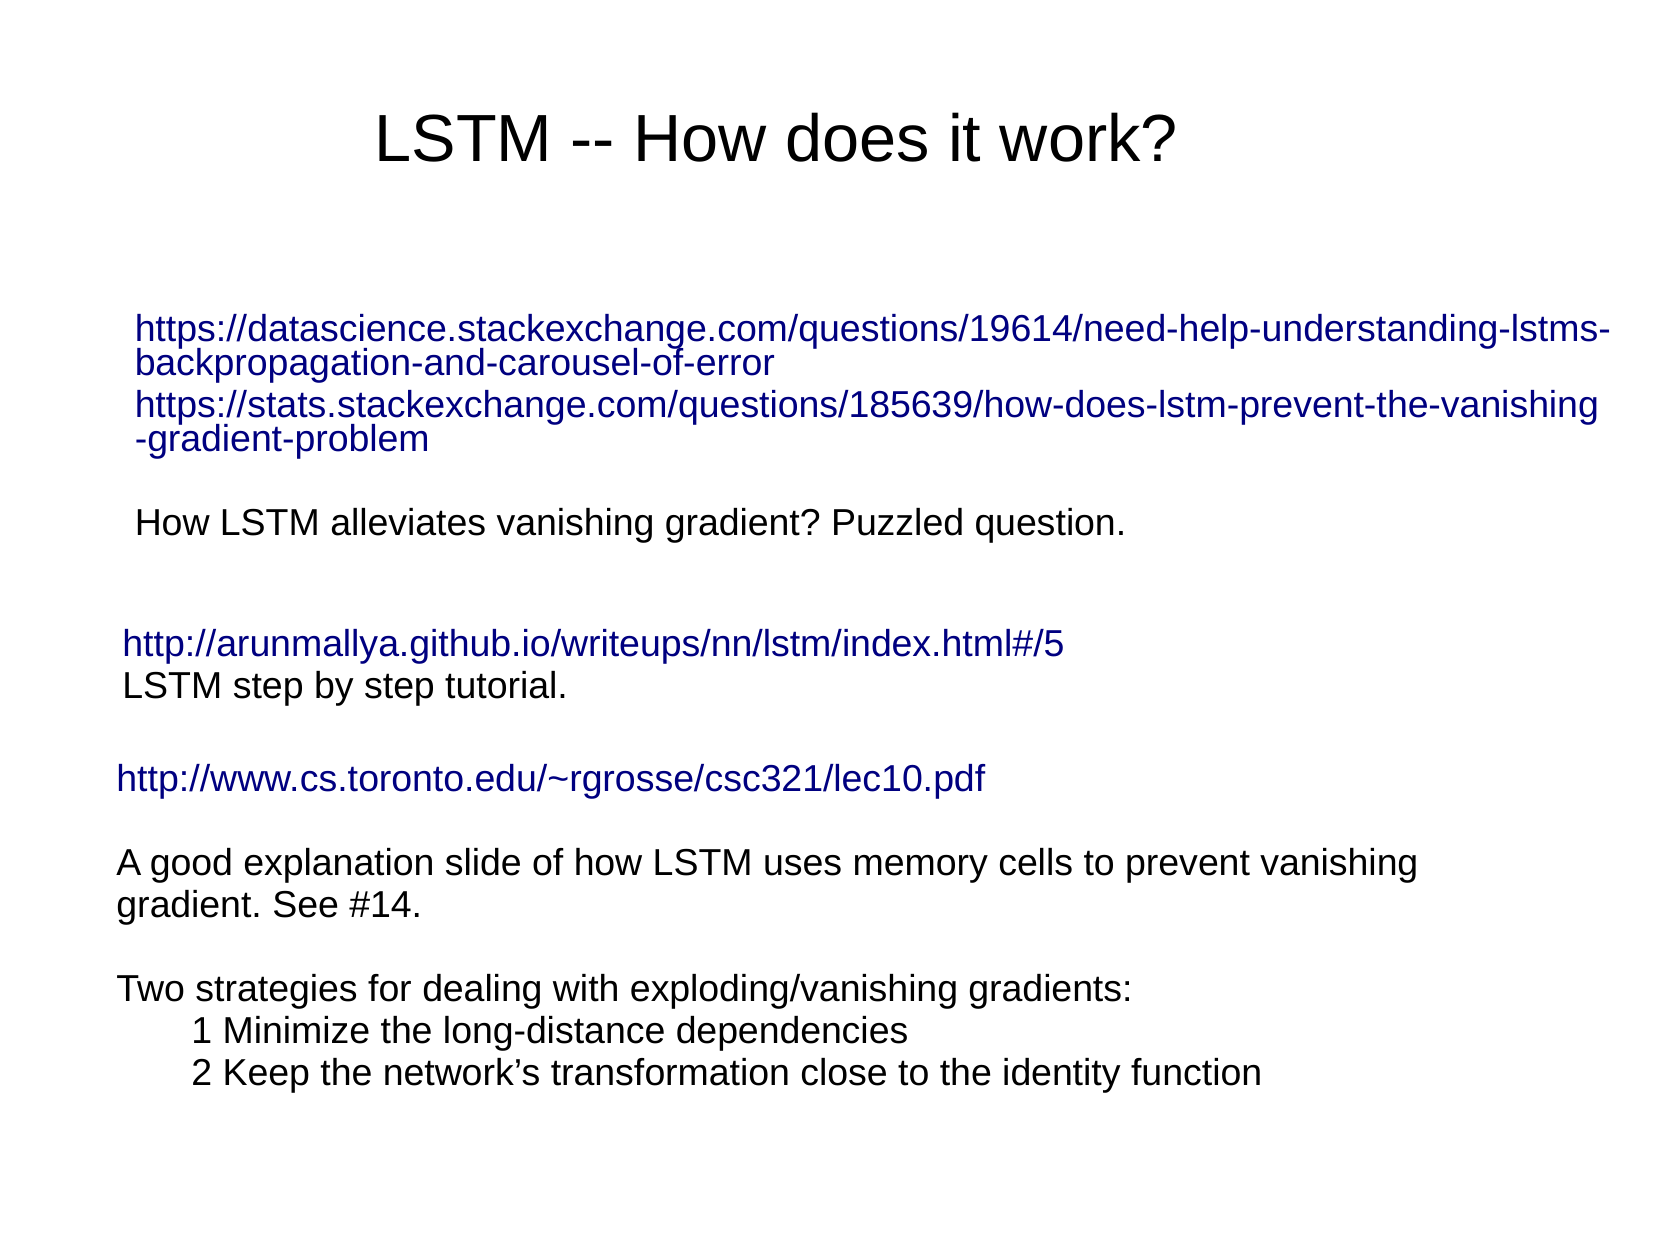

LSTM -- How does it work?
https://datascience.stackexchange.com/questions/19614/need-help-understanding-lstms-backpropagation-and-carousel-of-error
https://stats.stackexchange.com/questions/185639/how-does-lstm-prevent-the-vanishing-gradient-problem
How LSTM alleviates vanishing gradient? Puzzled question.
http://arunmallya.github.io/writeups/nn/lstm/index.html#/5
LSTM step by step tutorial.
http://www.cs.toronto.edu/~rgrosse/csc321/lec10.pdf
A good explanation slide of how LSTM uses memory cells to prevent vanishing gradient. See #14.
Two strategies for dealing with exploding/vanishing gradients:
	1 Minimize the long-distance dependencies
	2 Keep the network’s transformation close to the identity function